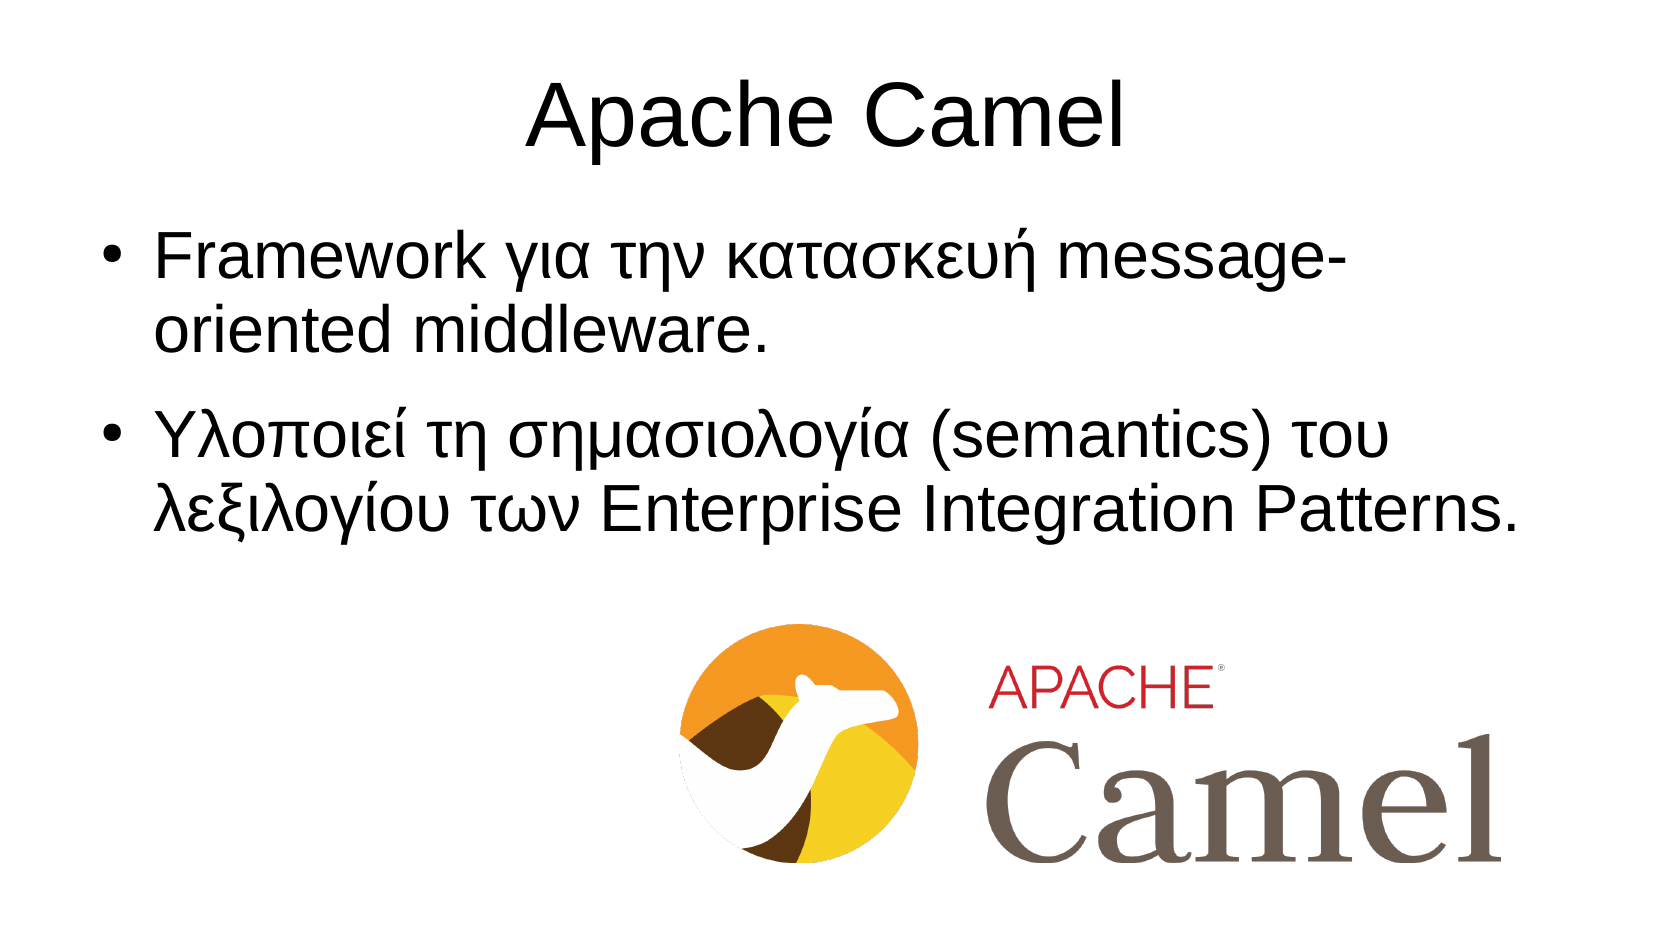

# Apache Camel
Framework για την κατασκευή message-oriented middleware.
Υλοποιεί τη σημασιολογία (semantics) του λεξιλογίου των Enterprise Integration Patterns.